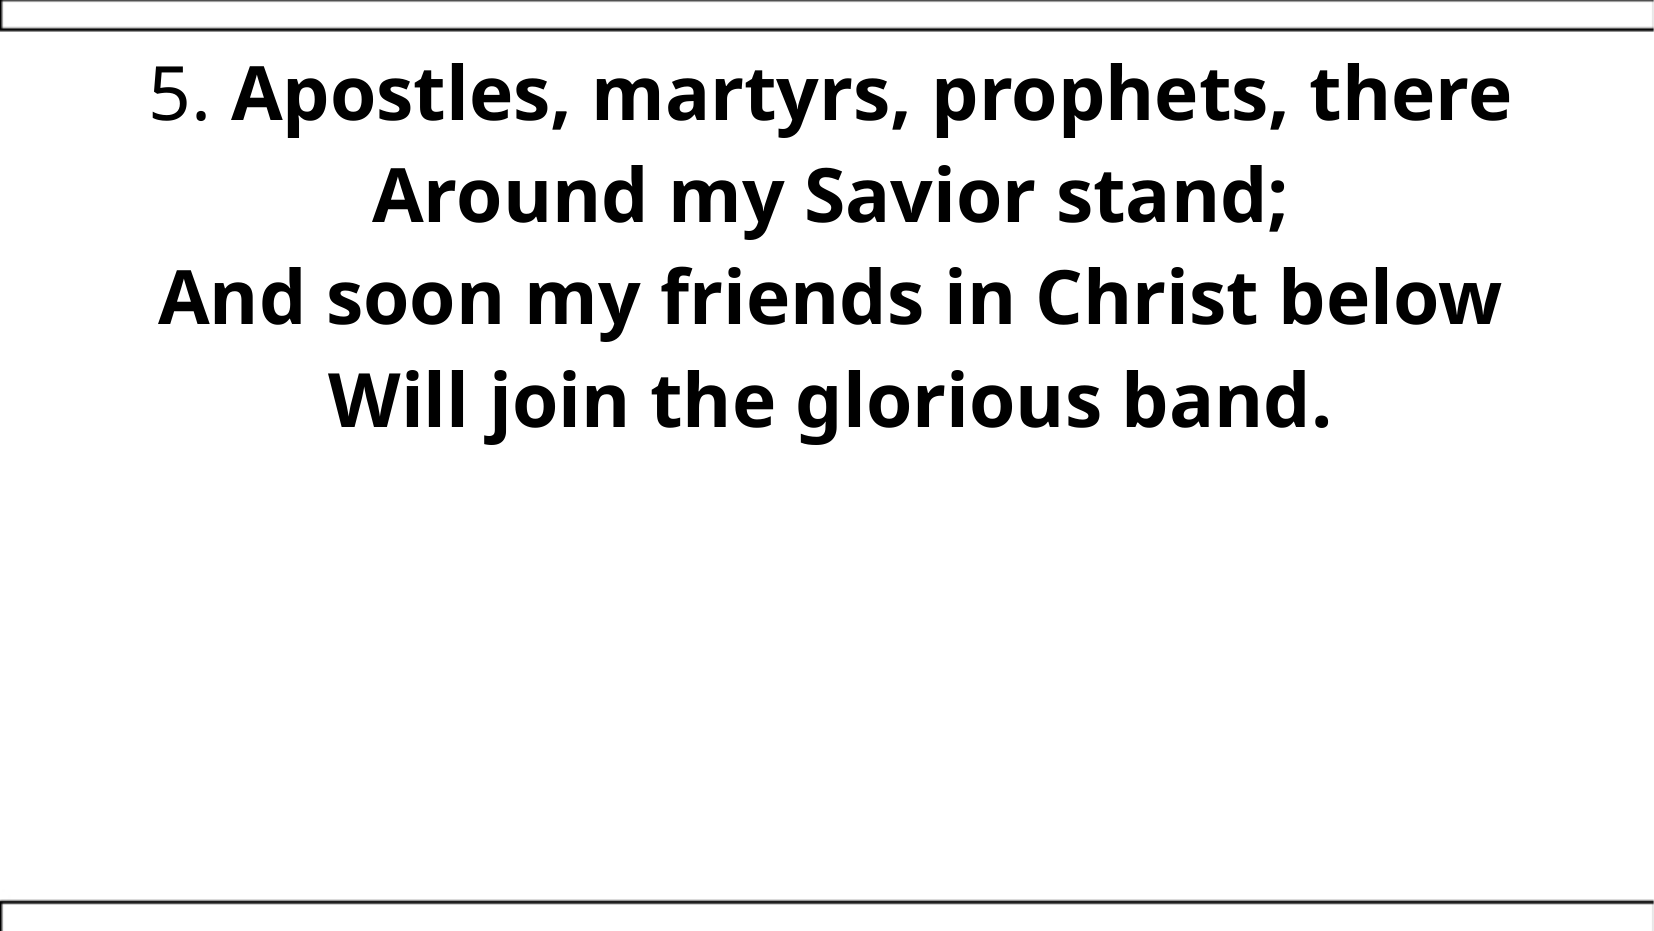

5. Apostles, martyrs, prophets, there
Around my Savior stand;
And soon my friends in Christ below
Will join the glorious band.